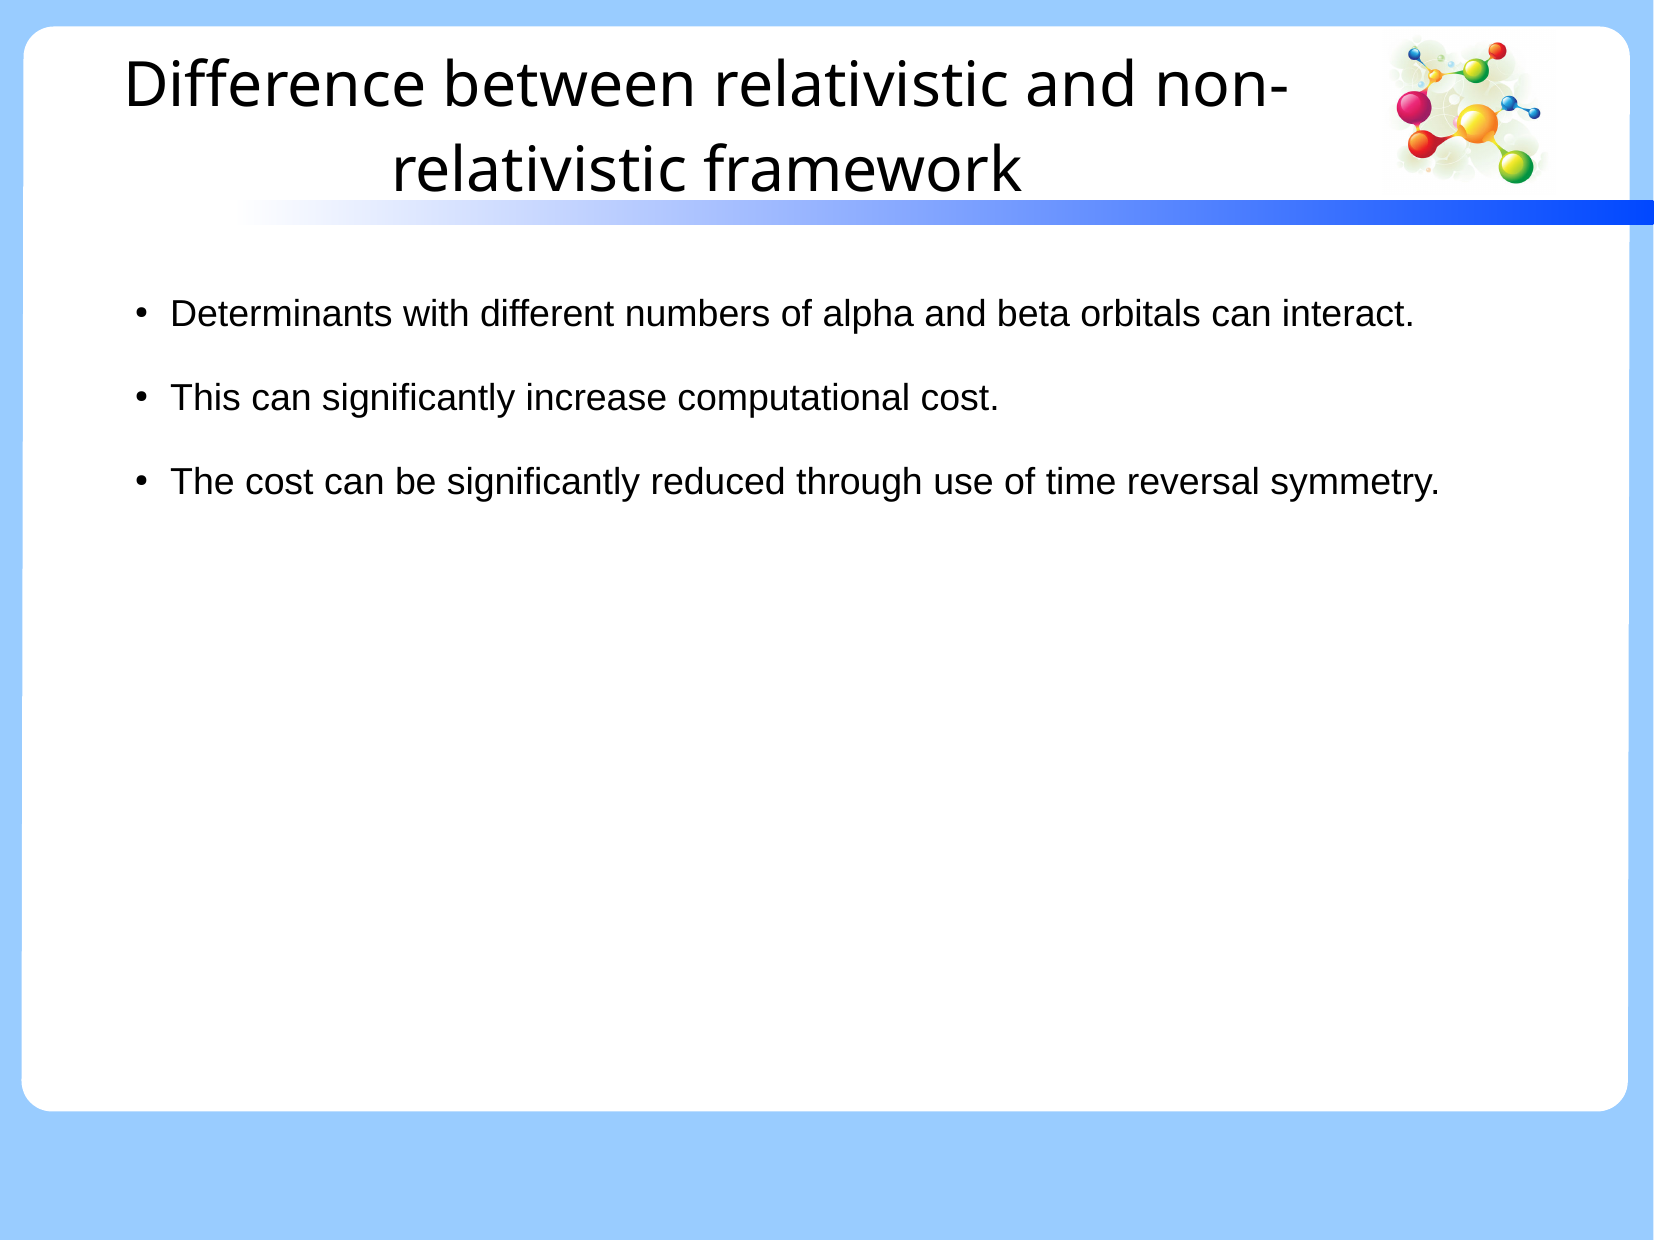

# Difference between relativistic and non-relativistic framework
Determinants with different numbers of alpha and beta orbitals can interact.
This can significantly increase computational cost.
The cost can be significantly reduced through use of time reversal symmetry.